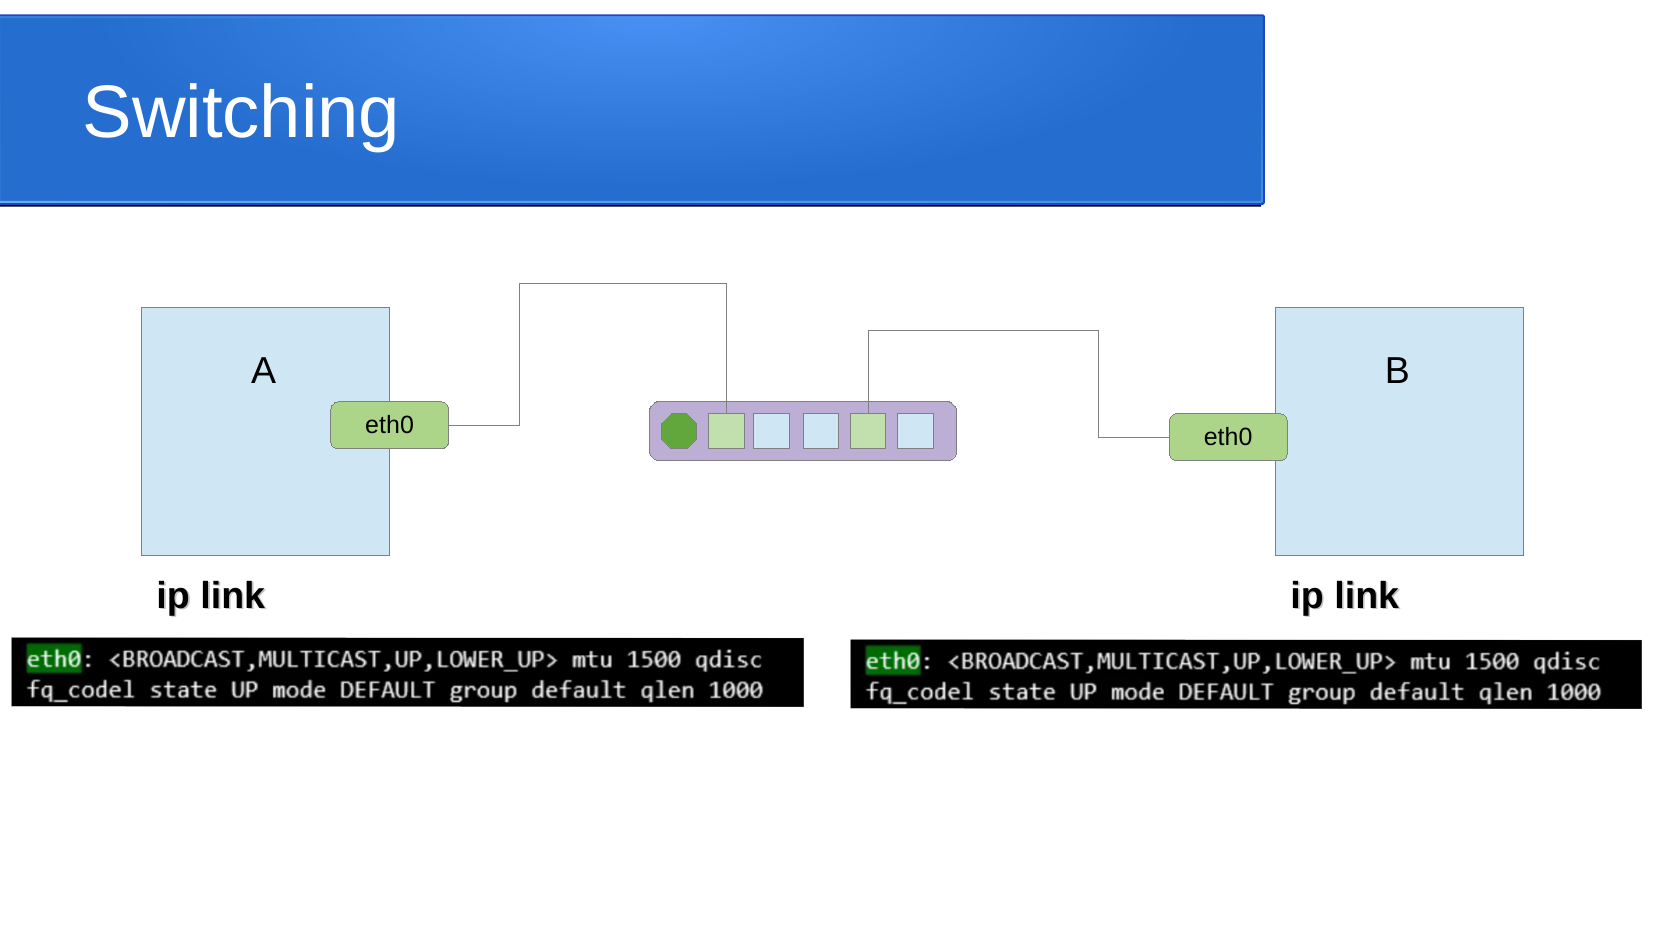

# Switching
A
B
eth0
eth0
ip link
ip link